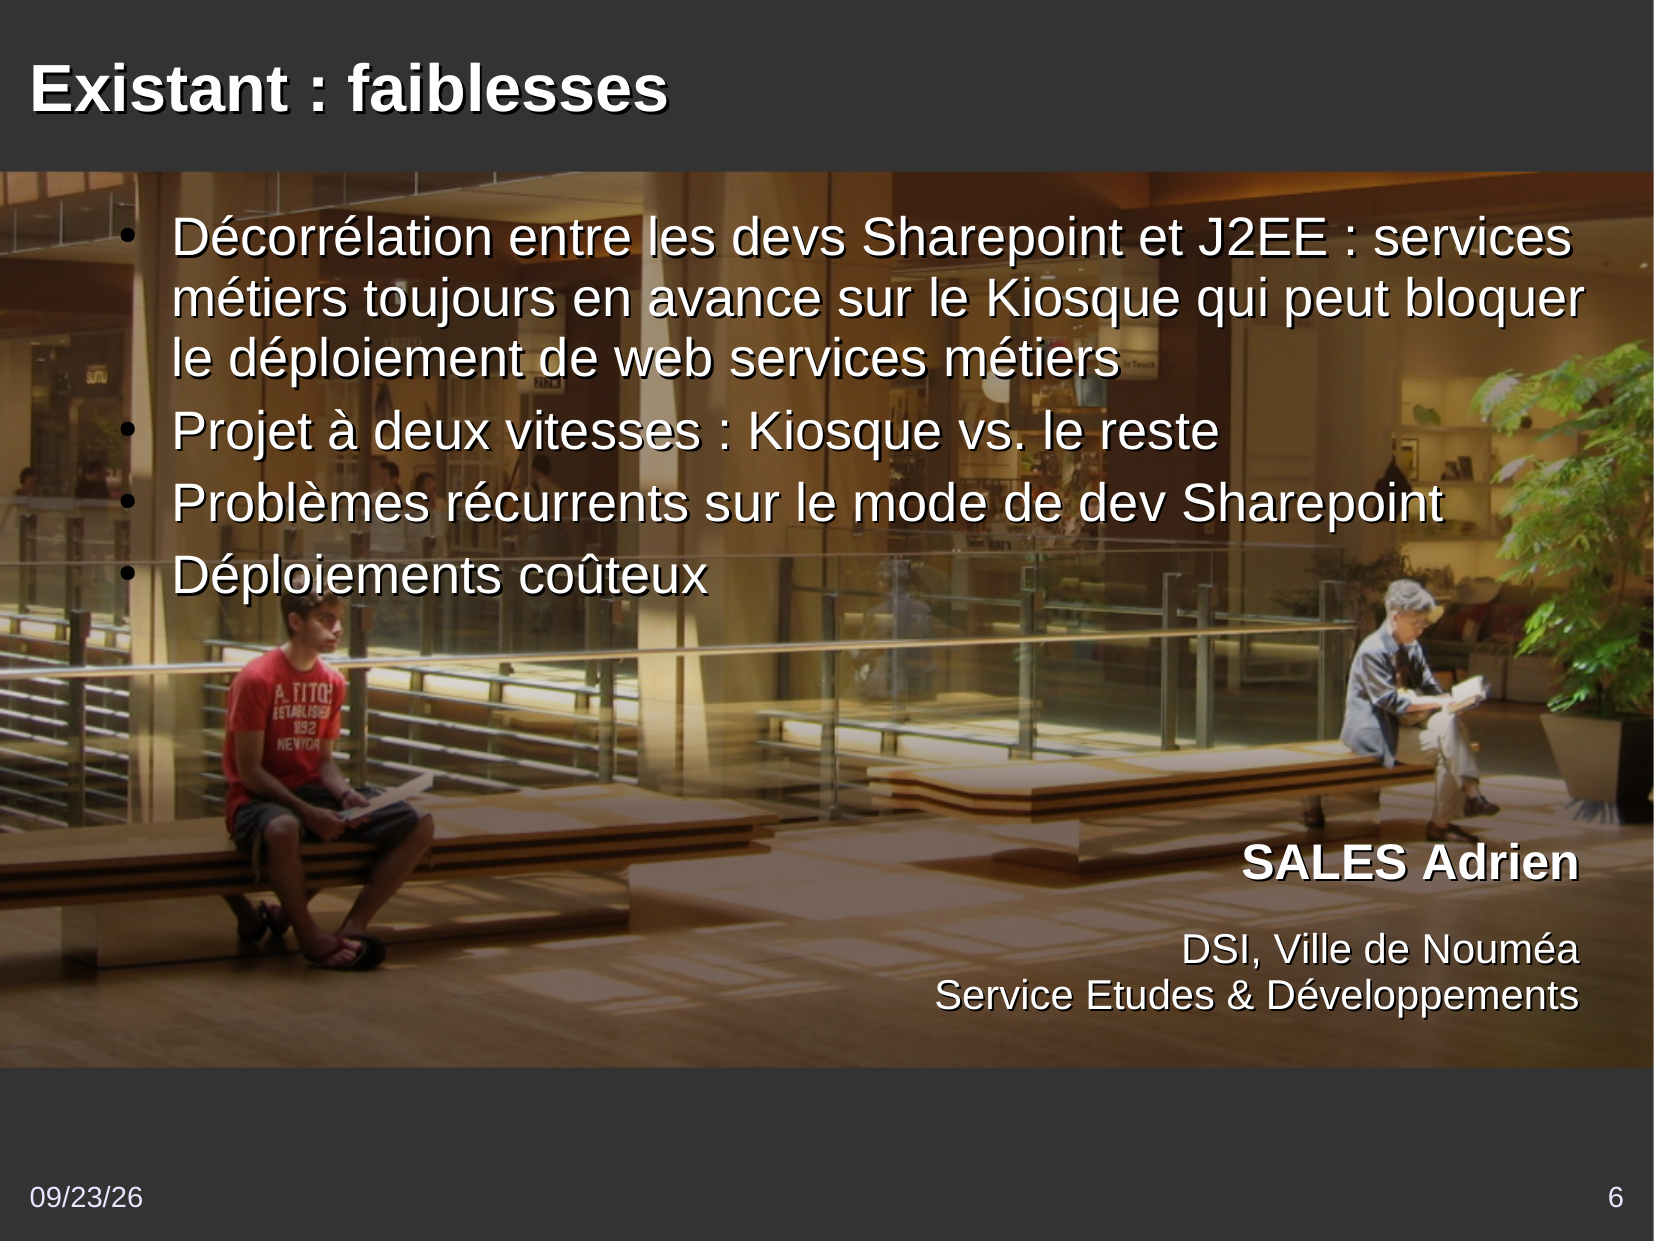

# Existant : faiblesses
Décorrélation entre les devs Sharepoint et J2EE : services métiers toujours en avance sur le Kiosque qui peut bloquer le déploiement de web services métiers
Projet à deux vitesses : Kiosque vs. le reste
Problèmes récurrents sur le mode de dev Sharepoint
Déploiements coûteux
6